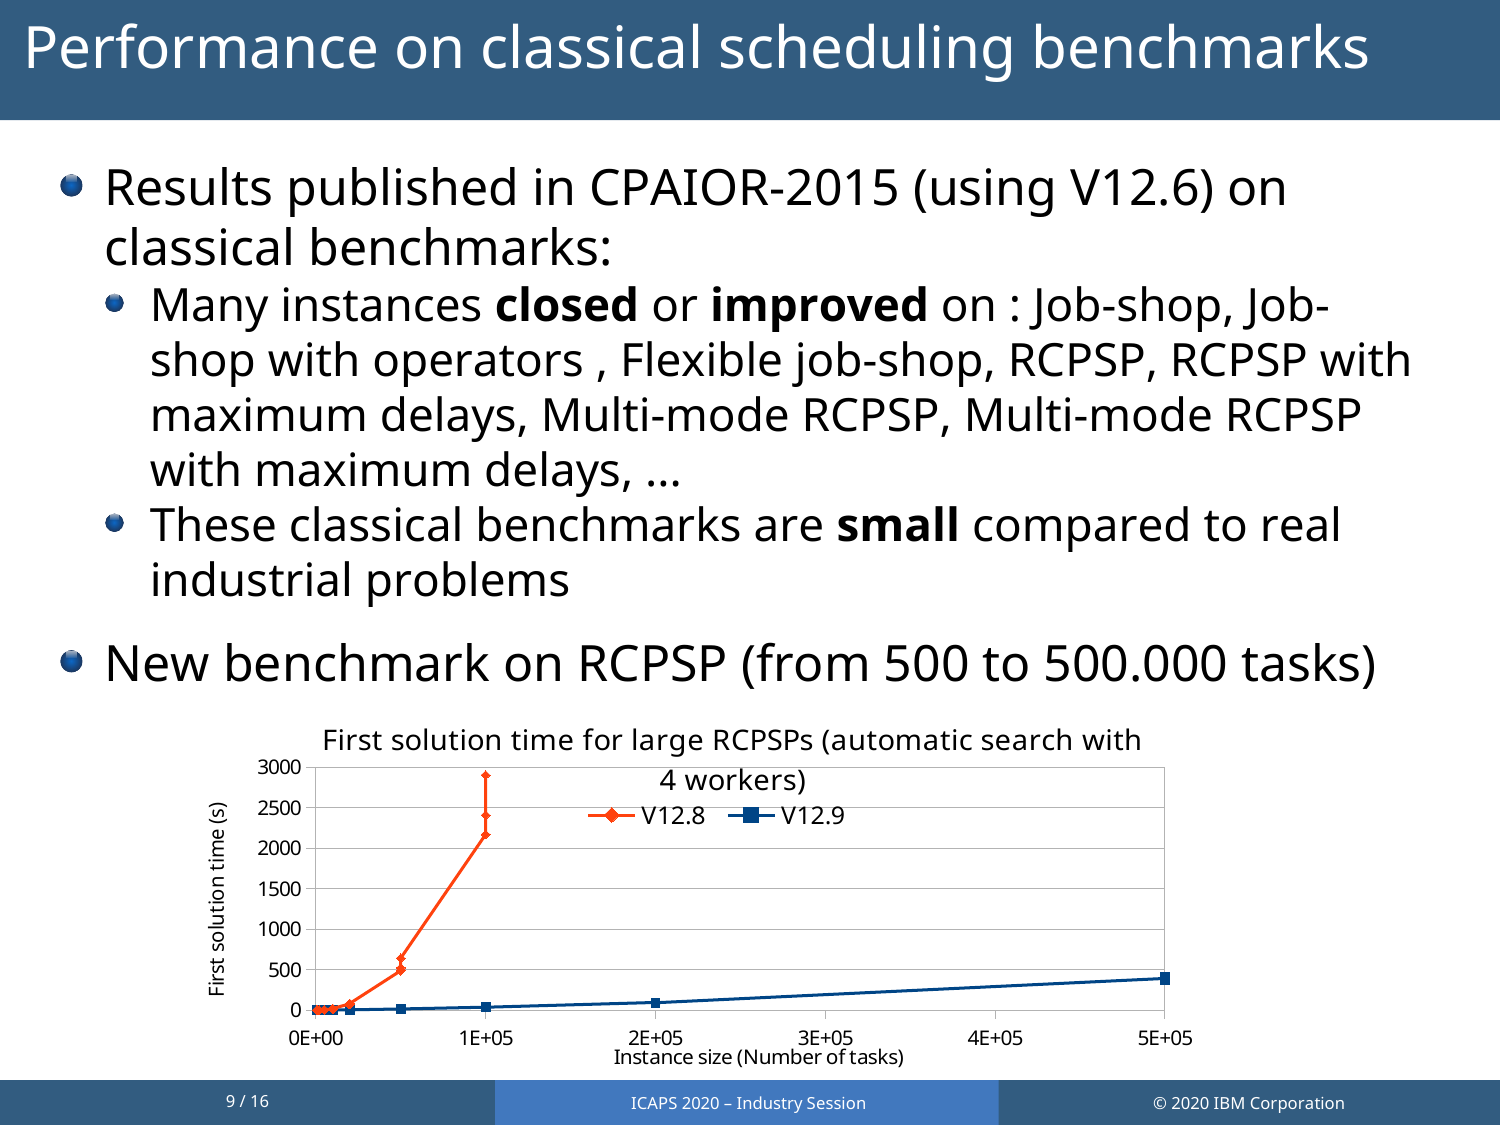

# Performance on classical scheduling benchmarks
Results published in CPAIOR-2015 (using V12.6) on classical benchmarks:
Many instances closed or improved on : Job-shop, Job-shop with operators , Flexible job-shop, RCPSP, RCPSP with maximum delays, Multi-mode RCPSP, Multi-mode RCPSP with maximum delays, ...
These classical benchmarks are small compared to real industrial problems
New benchmark on RCPSP (from 500 to 500.000 tasks)
### Chart: First solution time for large RCPSPs (automatic search with 4 workers)
| Category | V12.8 | V12.9 |
|---|---|---|